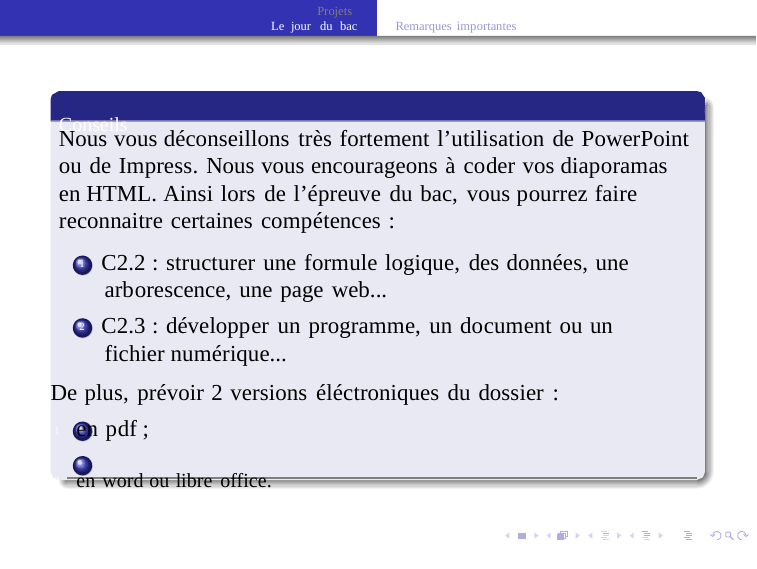

Projets
Le jour du bac
Présentation au bac
Remarques importantes
Conseils
Nous vous déconseillons très fortement l’utilisation de PowerPoint ou de Impress. Nous vous encourageons à coder vos diaporamas en HTML. Ainsi lors de l’épreuve du bac, vous pourrez faire reconnaitre certaines compétences :
1 C2.2 : structurer une formule logique, des données, une arborescence, une page web...
2 C2.3 : développer un programme, un document ou un fichier numérique...
De plus, prévoir 2 versions éléctroniques du dossier :
1 en pdf ;
2 en word ou libre office.
J.Berhila/F.Voyer
Projets ISN 2013-2014